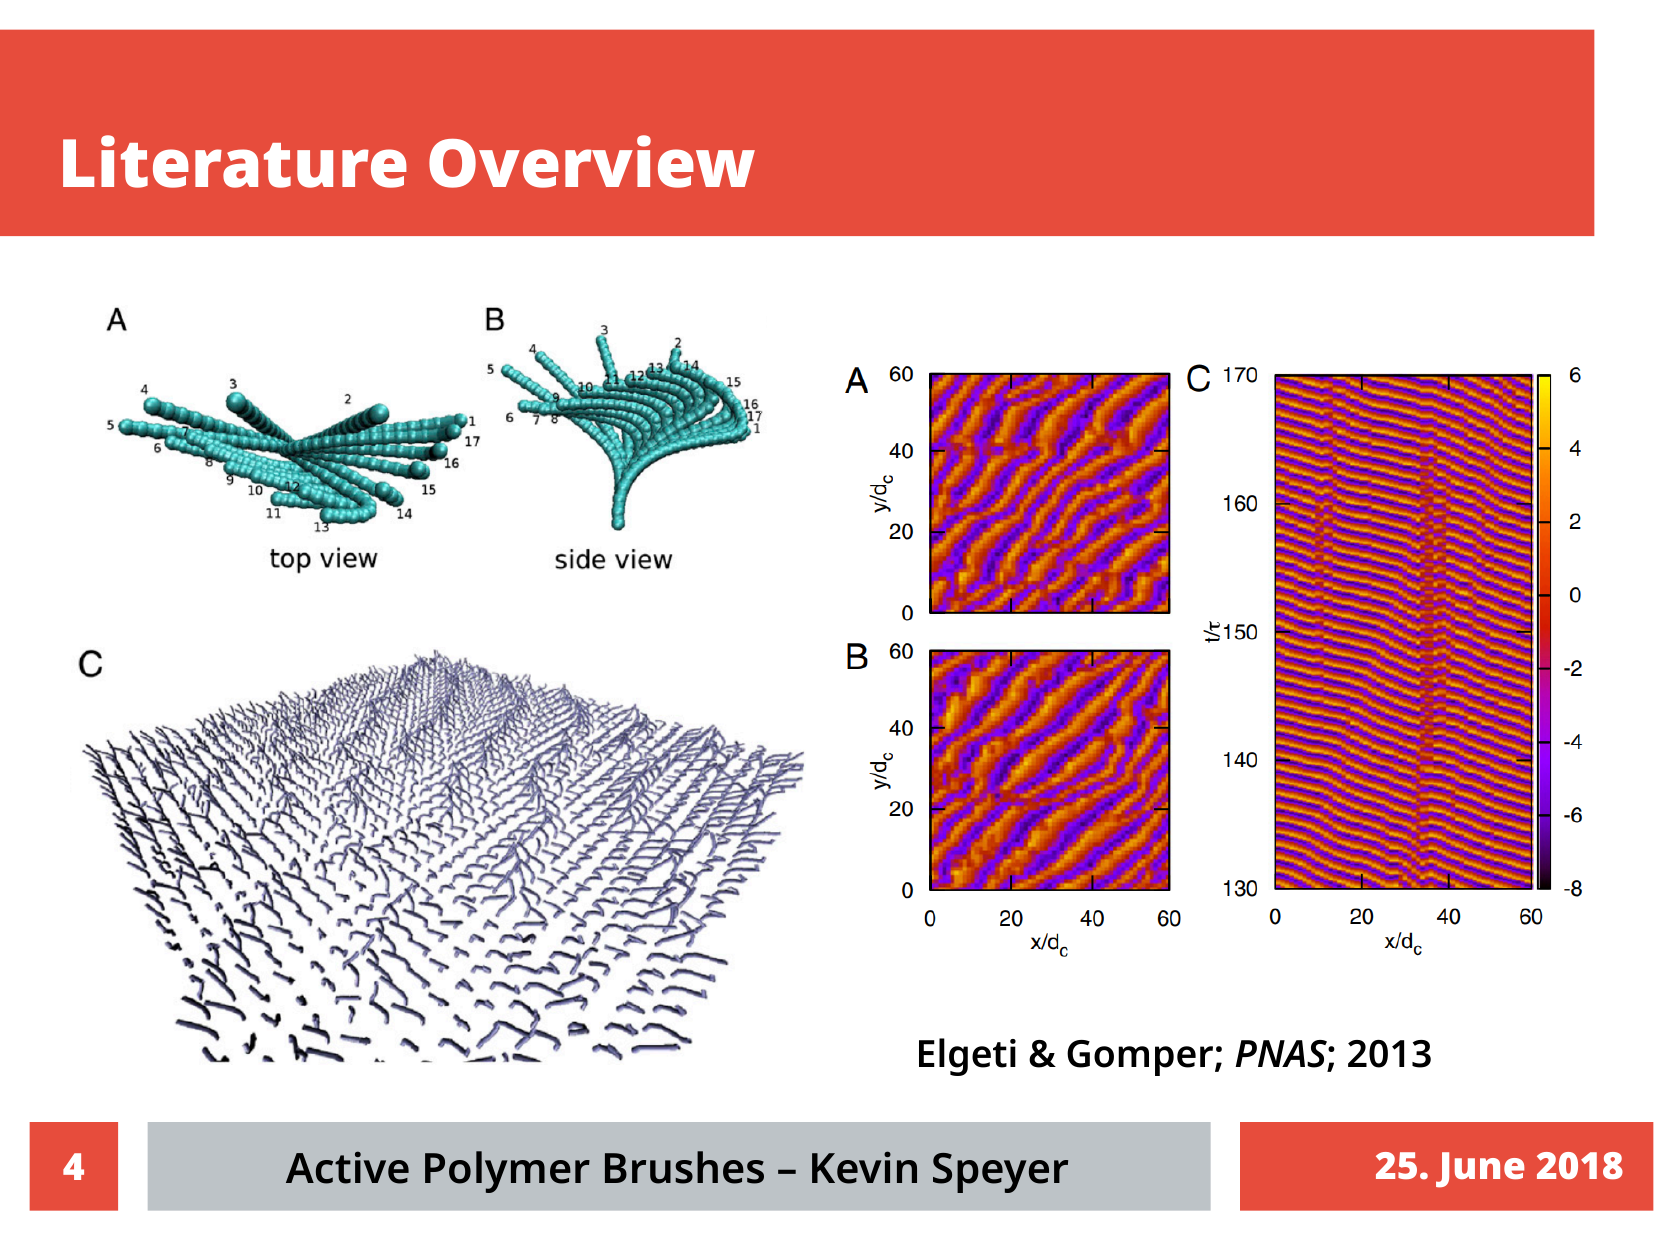

# Literature Overview
Elgeti & Gomper; PNAS; 2013
4
25. June 2018
Active Polymer Brushes – Kevin Speyer